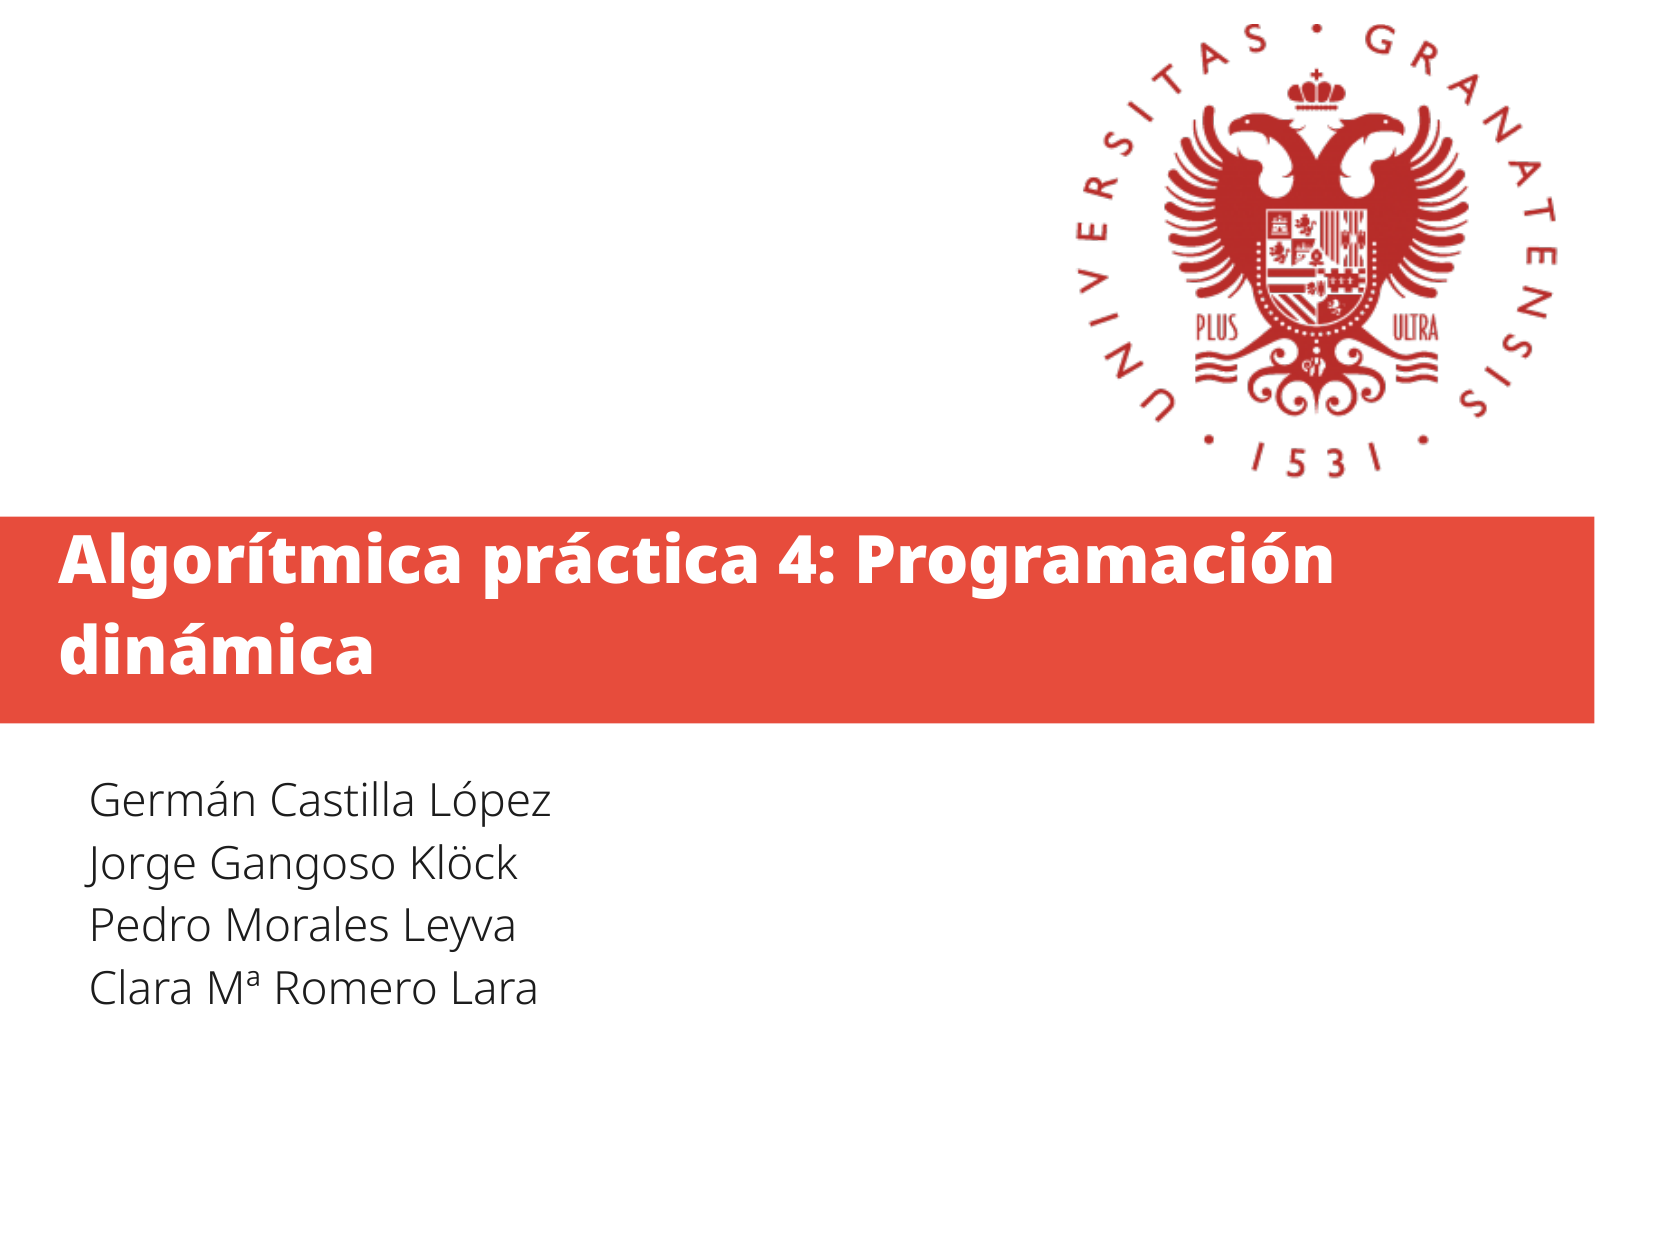

# Algorítmica práctica 4: Programación dinámica
Germán Castilla López
Jorge Gangoso Klöck
Pedro Morales Leyva
Clara Mª Romero Lara